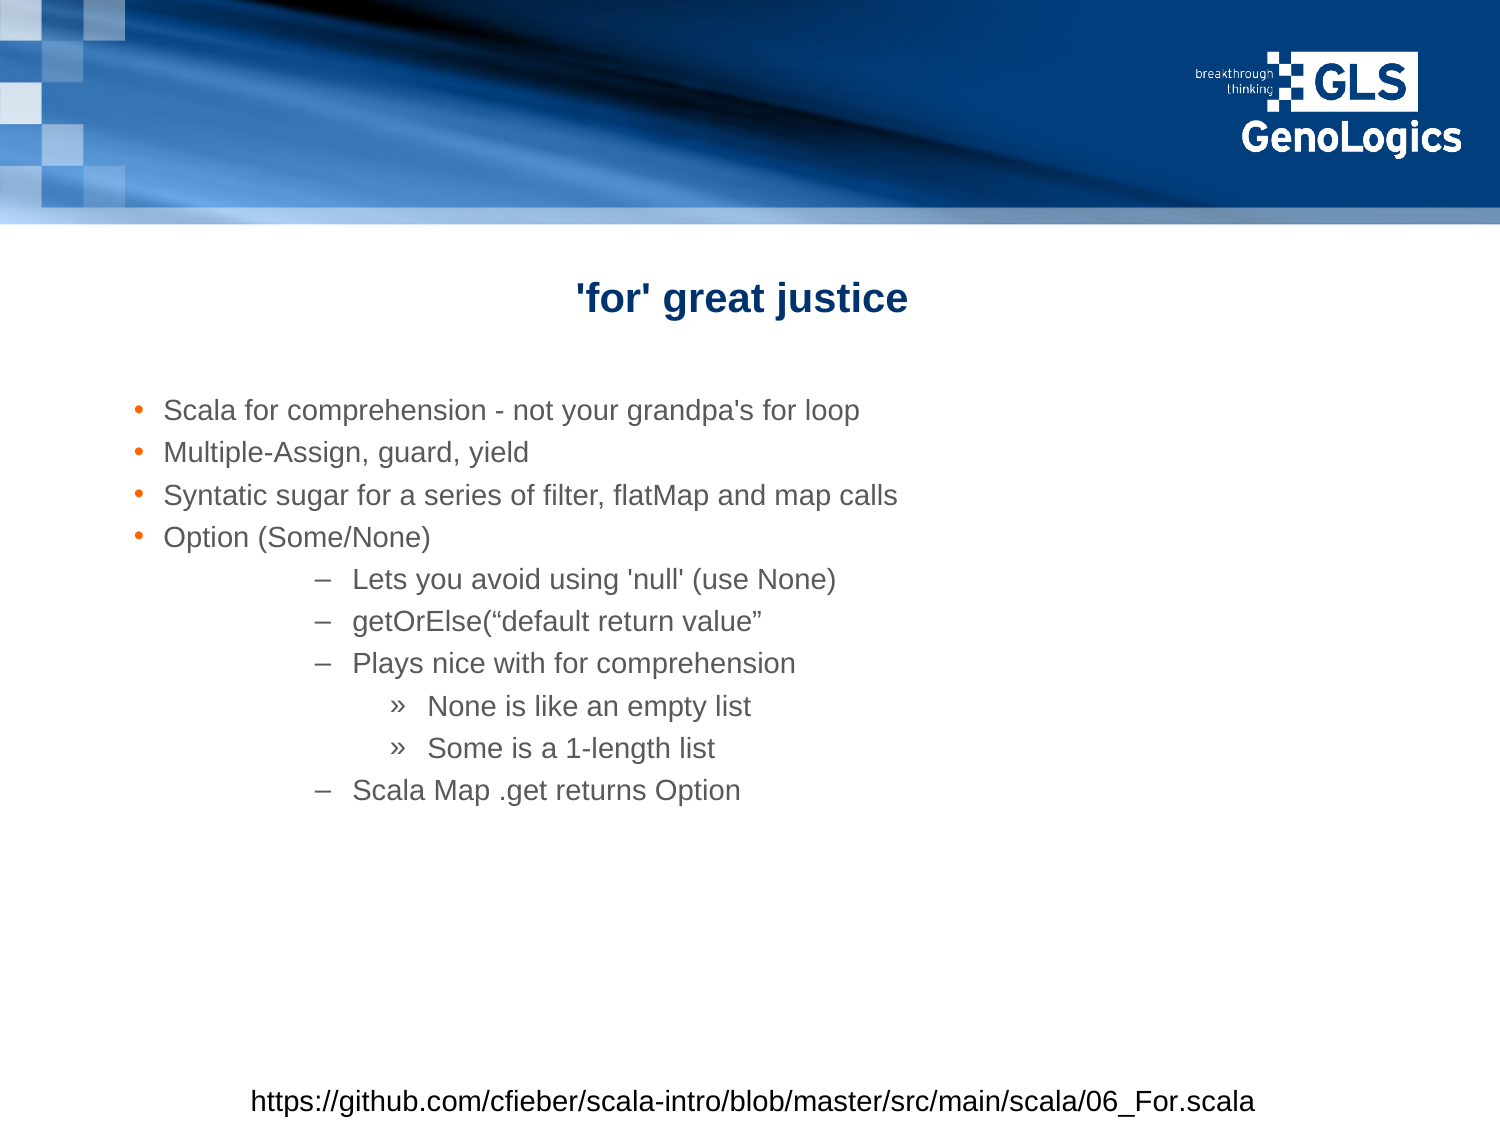

# 'for' great justice
Scala for comprehension - not your grandpa's for loop
Multiple-Assign, guard, yield
Syntatic sugar for a series of filter, flatMap and map calls
Option (Some/None)
Lets you avoid using 'null' (use None)
getOrElse(“default return value”
Plays nice with for comprehension
None is like an empty list
Some is a 1-length list
Scala Map .get returns Option
https://github.com/cfieber/scala-intro/blob/master/src/main/scala/06_For.scala